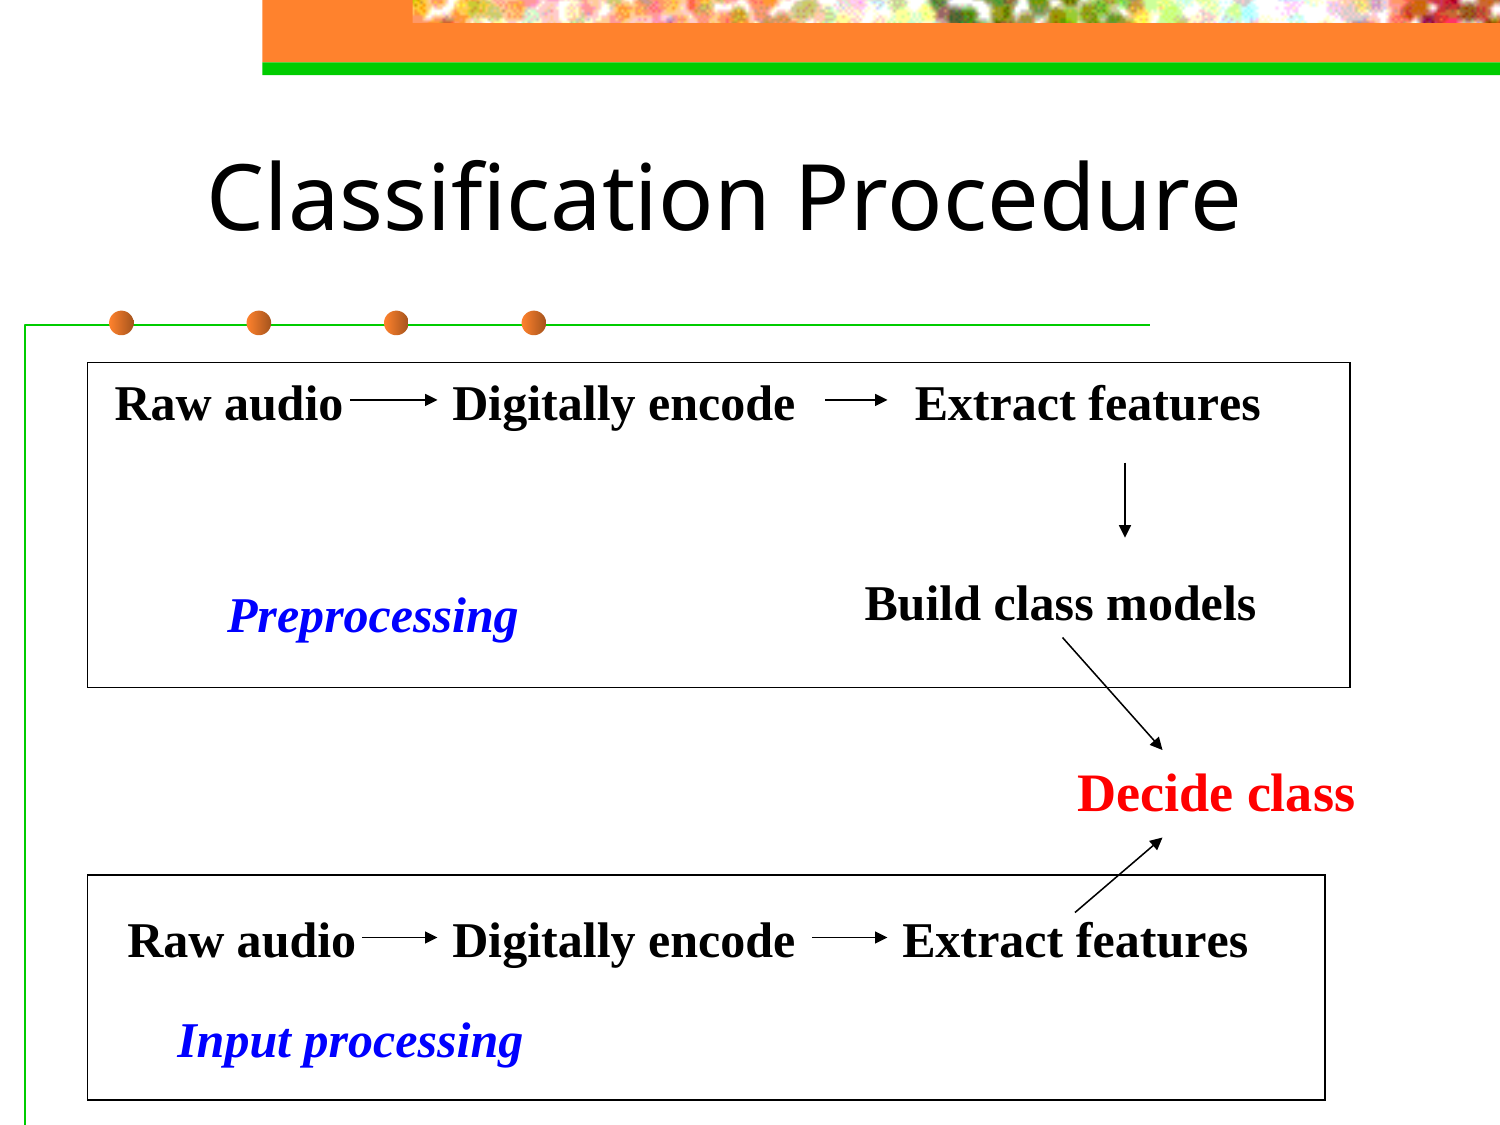

# Classification Procedure
Raw audio
Digitally encode
Extract features
Build class models
Preprocessing
Decide class
Raw audio
Digitally encode
Extract features
Input processing